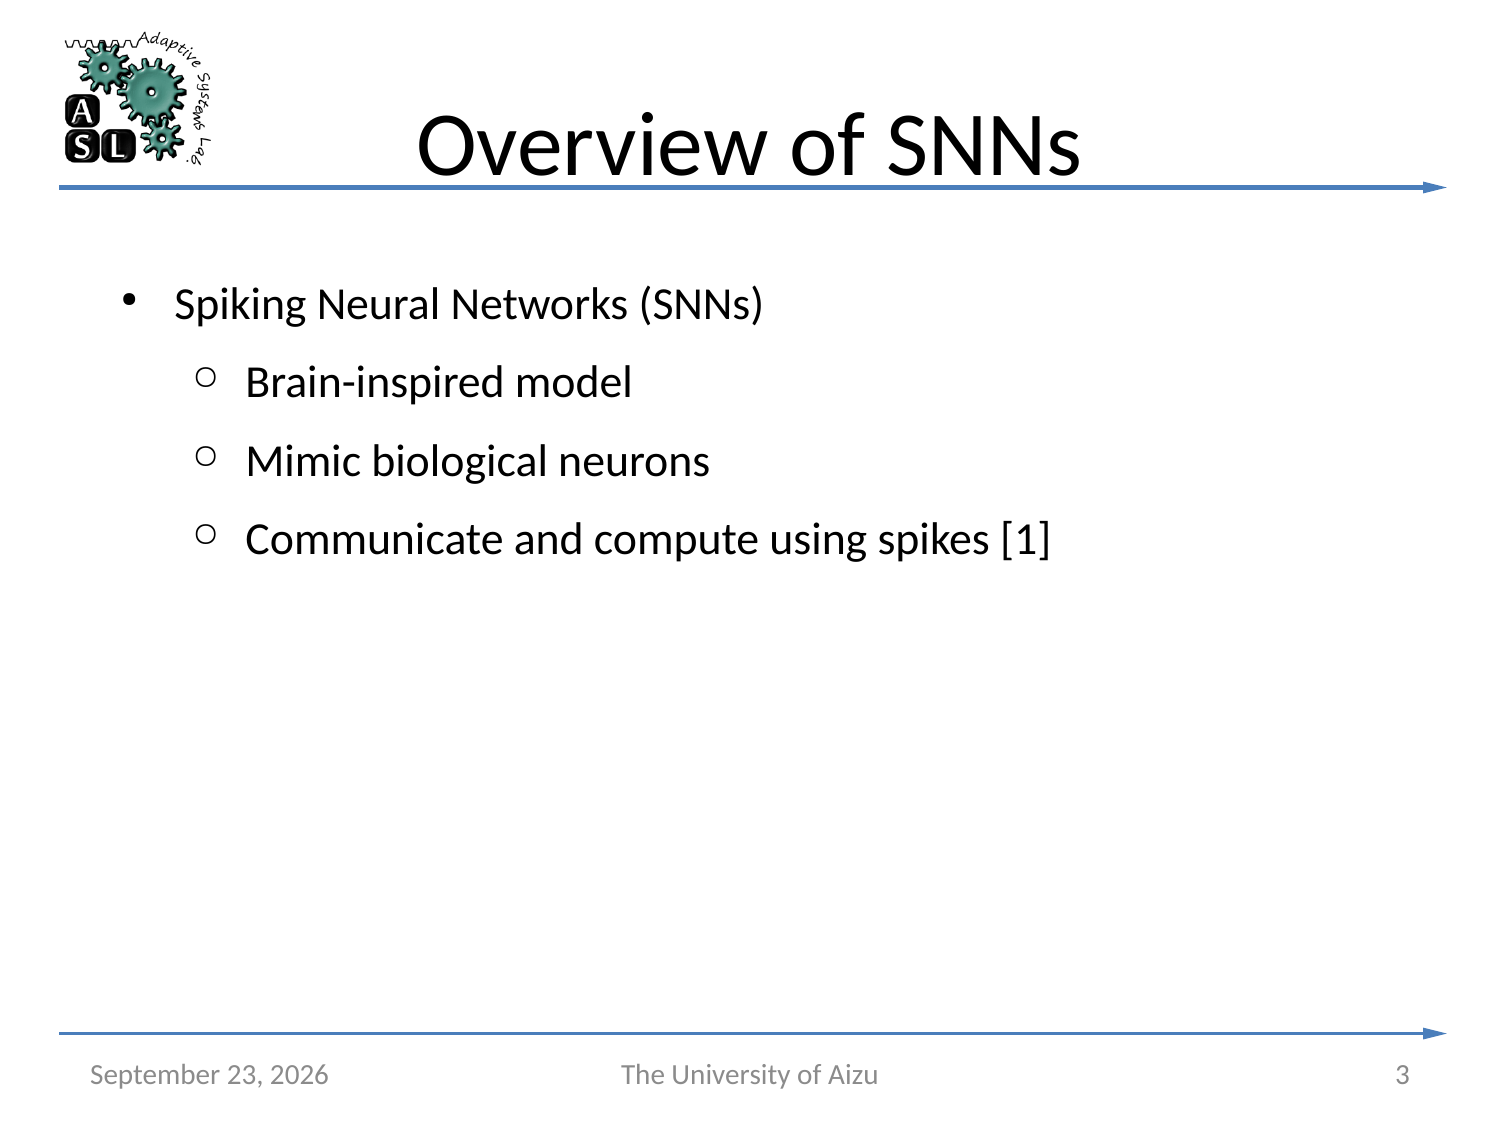

# Overview of SNNs
Spiking Neural Networks (SNNs)
Brain-inspired model
Mimic biological neurons
Communicate and compute using spikes [1]
The University of Aizu